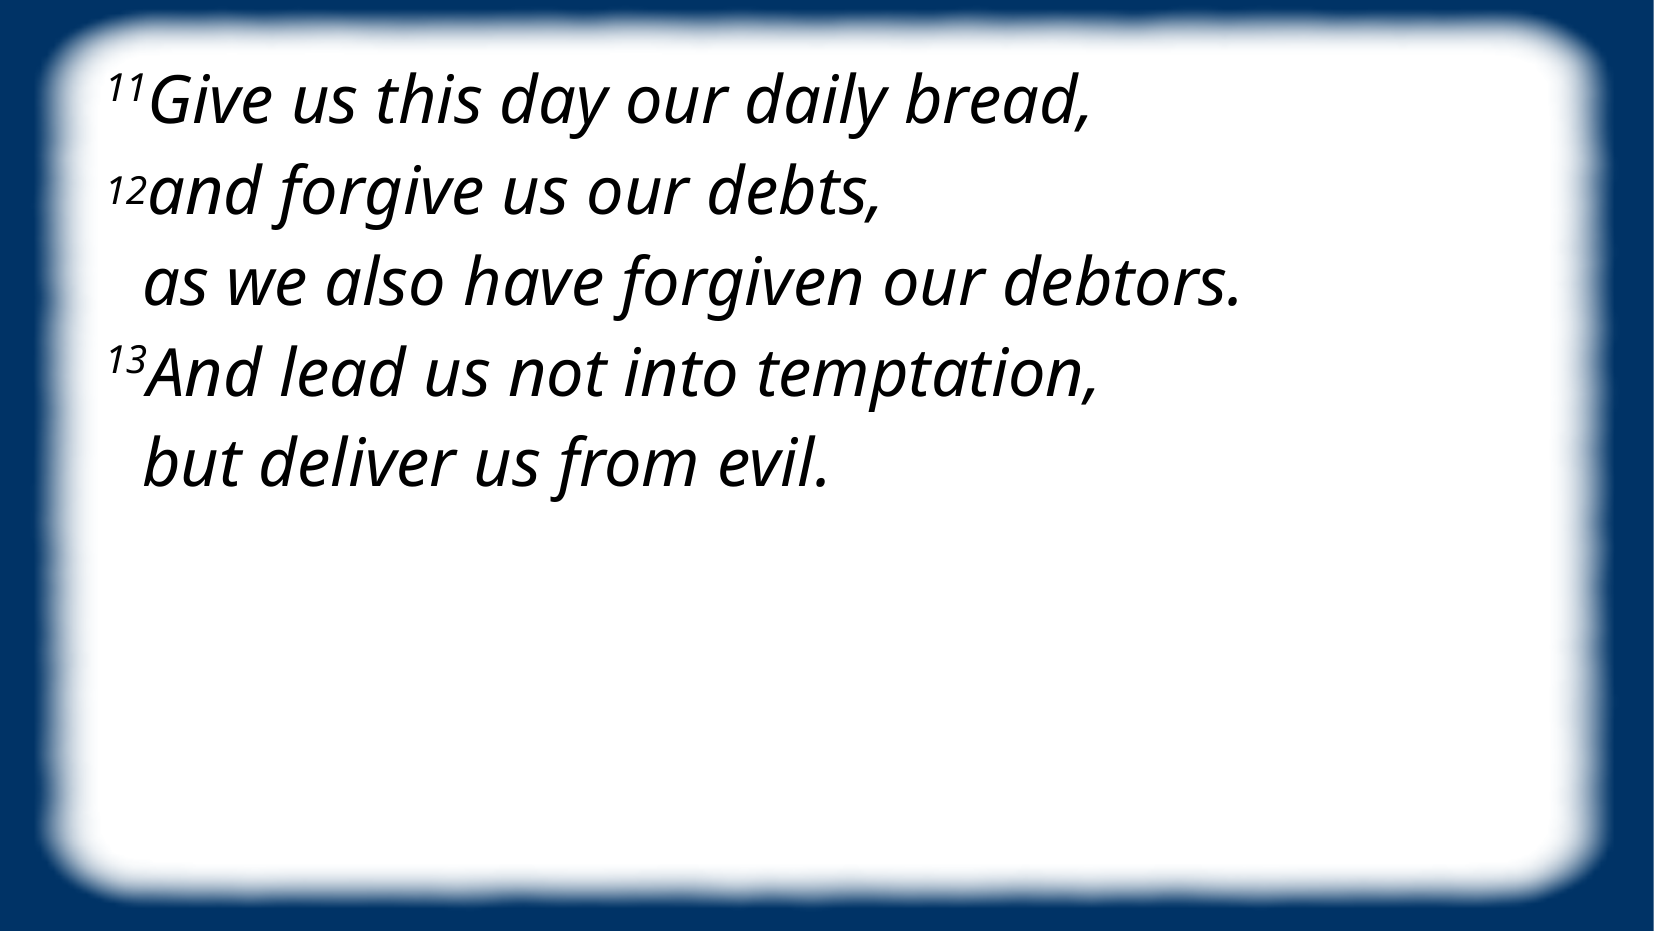

11Give us this day our daily bread,
12and forgive us our debts,
as we also have forgiven our debtors.
13And lead us not into temptation,
but deliver us from evil.